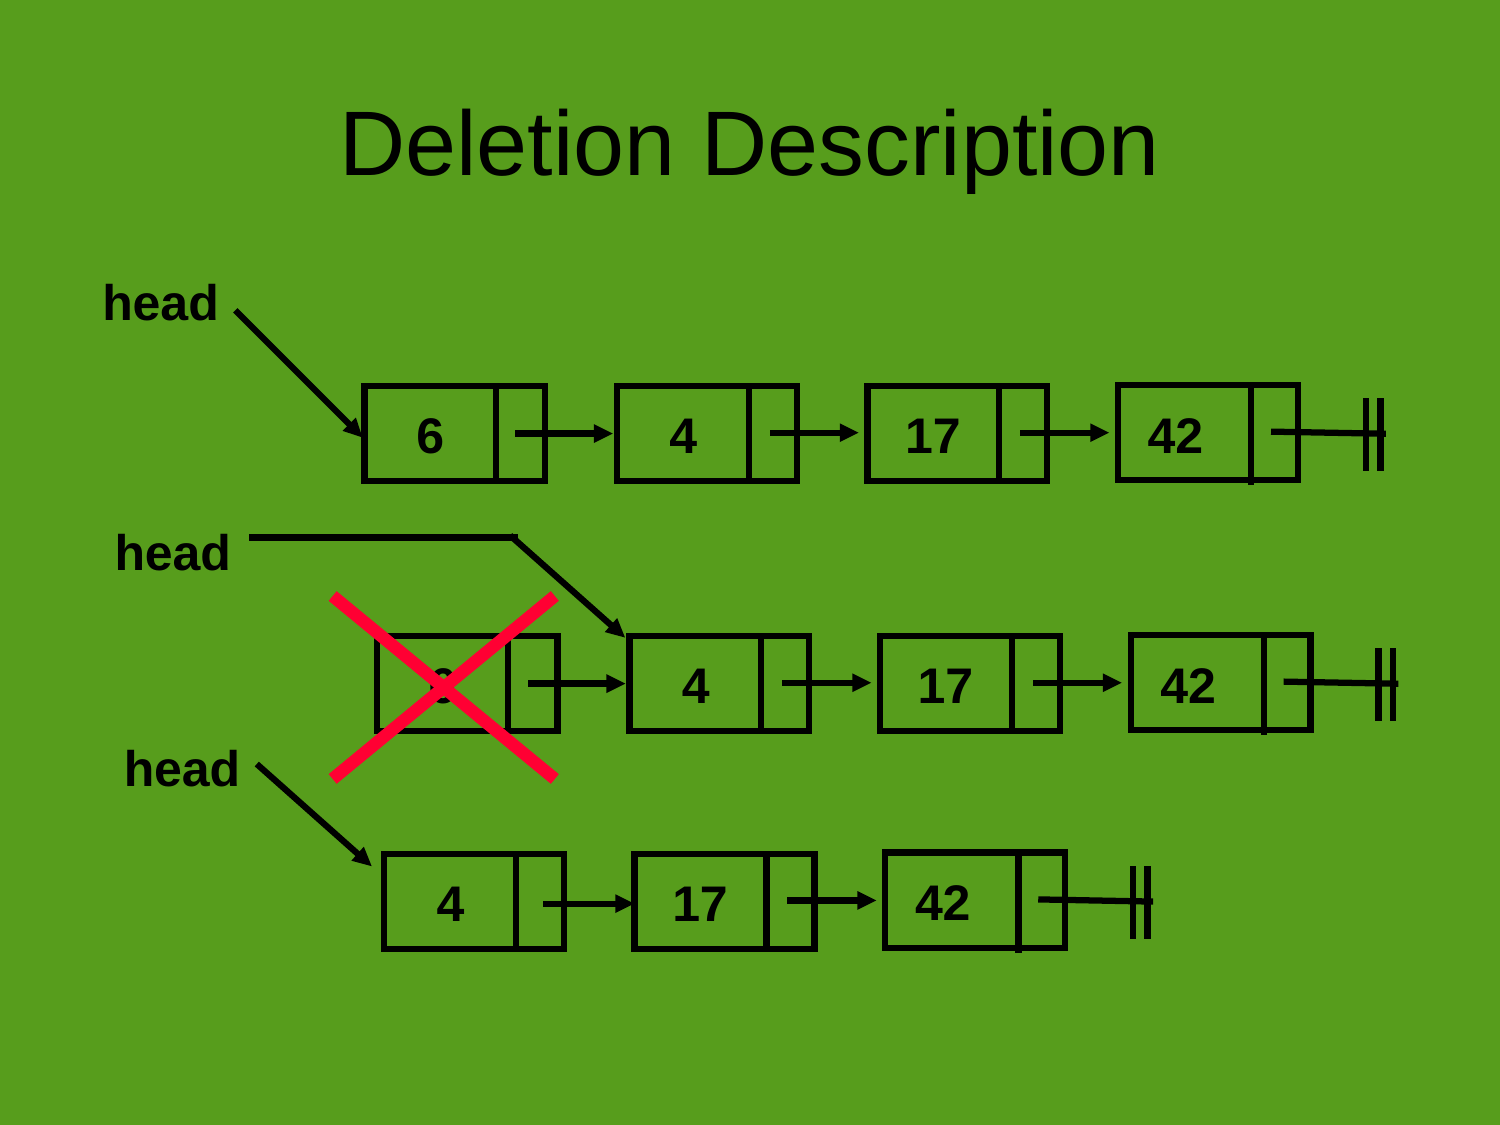

# Deletion Description
head
42
6
4
17
head
42
6
4
17
head
42
4
17